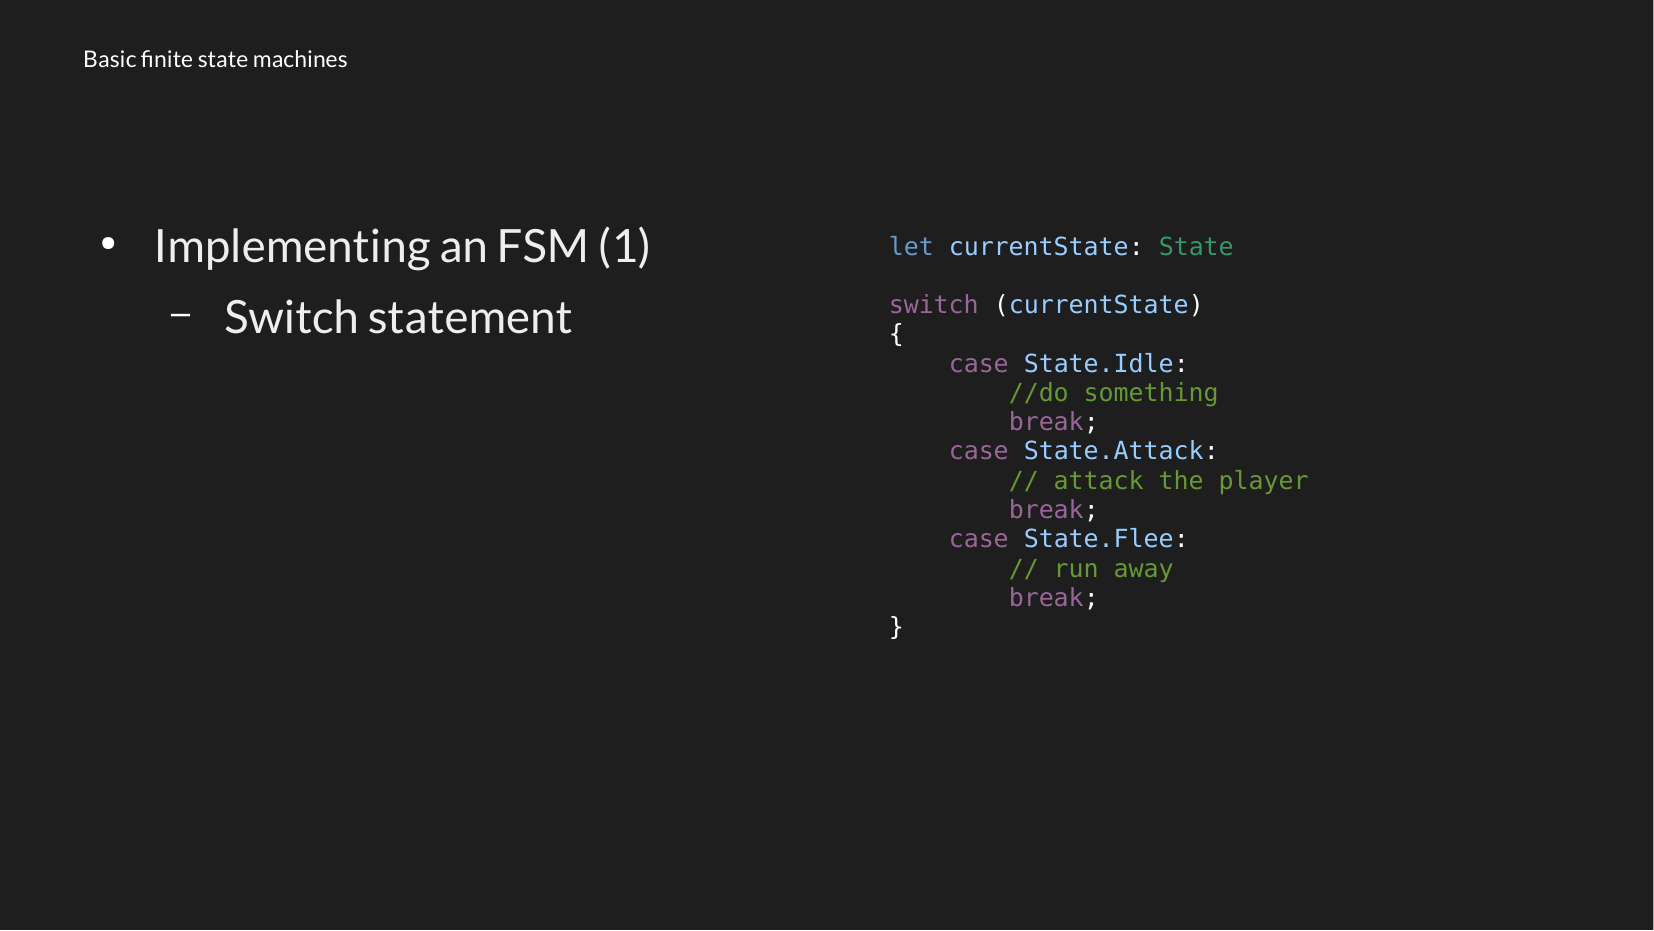

# Basic finite state machines
Implementing an FSM (1)
Switch statement
let currentState: State
switch (currentState)
{
 case State.Idle:
 //do something
 break;
 case State.Attack:
 // attack the player
 break;
 case State.Flee:
 // run away
 break;
}